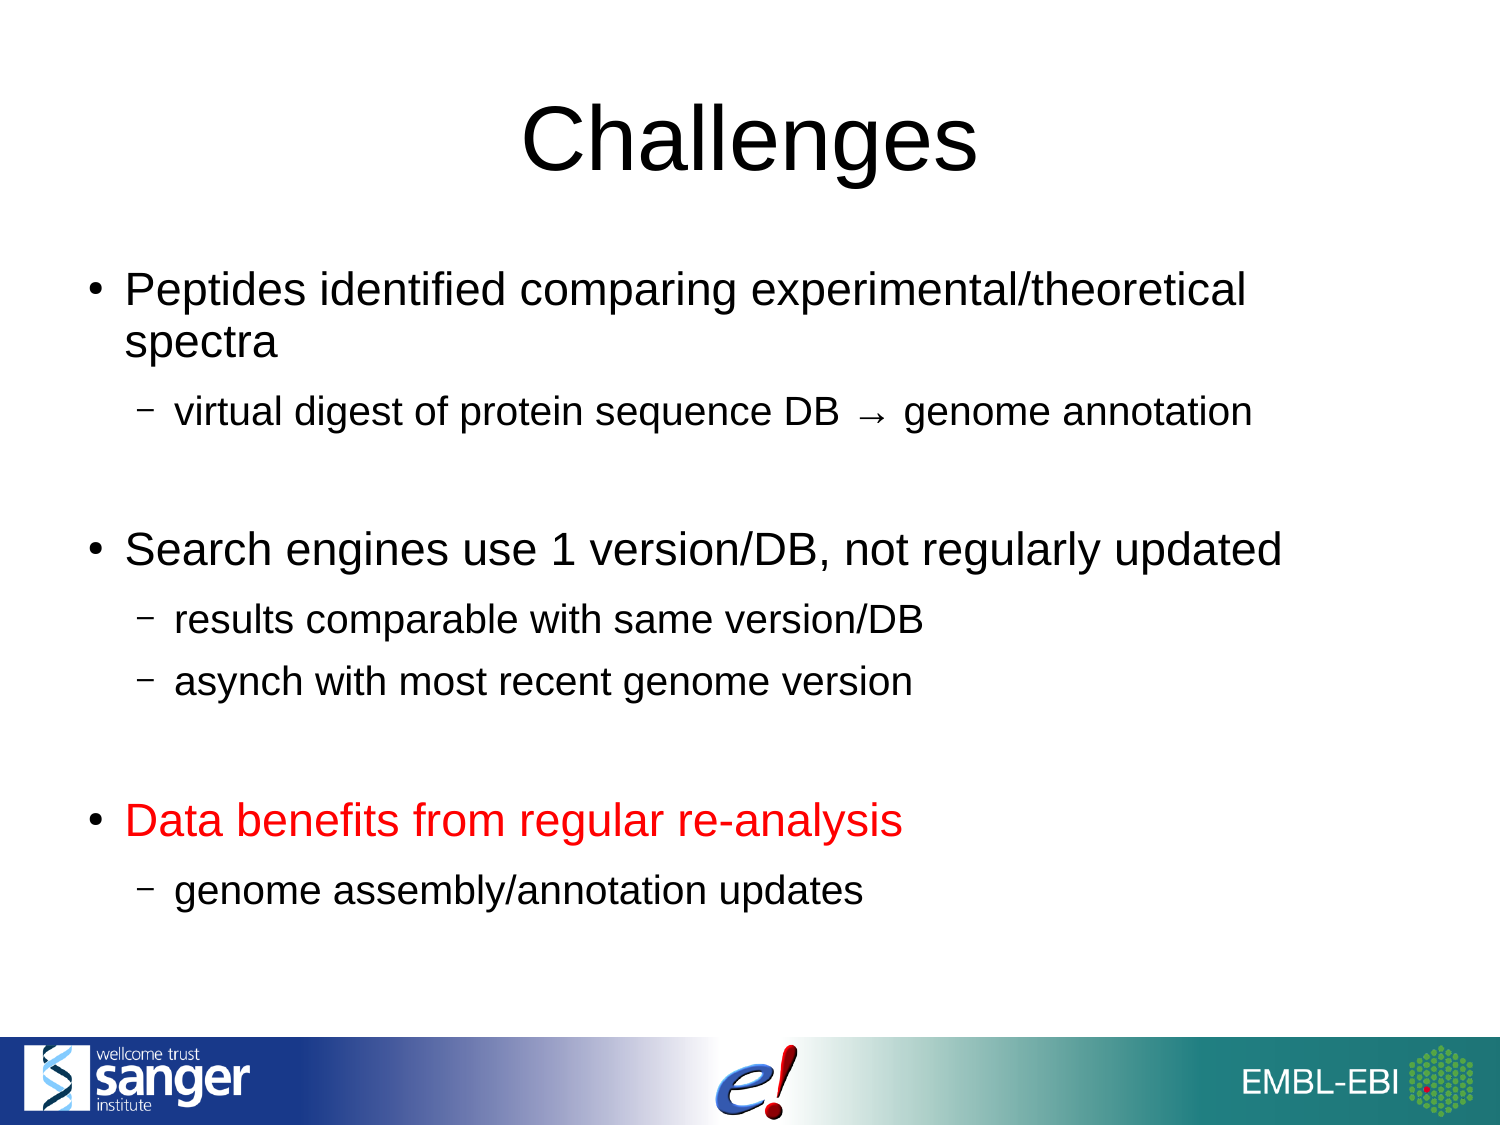

# Challenges
Peptides identified comparing experimental/theoretical spectra
virtual digest of protein sequence DB → genome annotation
Search engines use 1 version/DB, not regularly updated
results comparable with same version/DB
asynch with most recent genome version
Data benefits from regular re-analysis
genome assembly/annotation updates